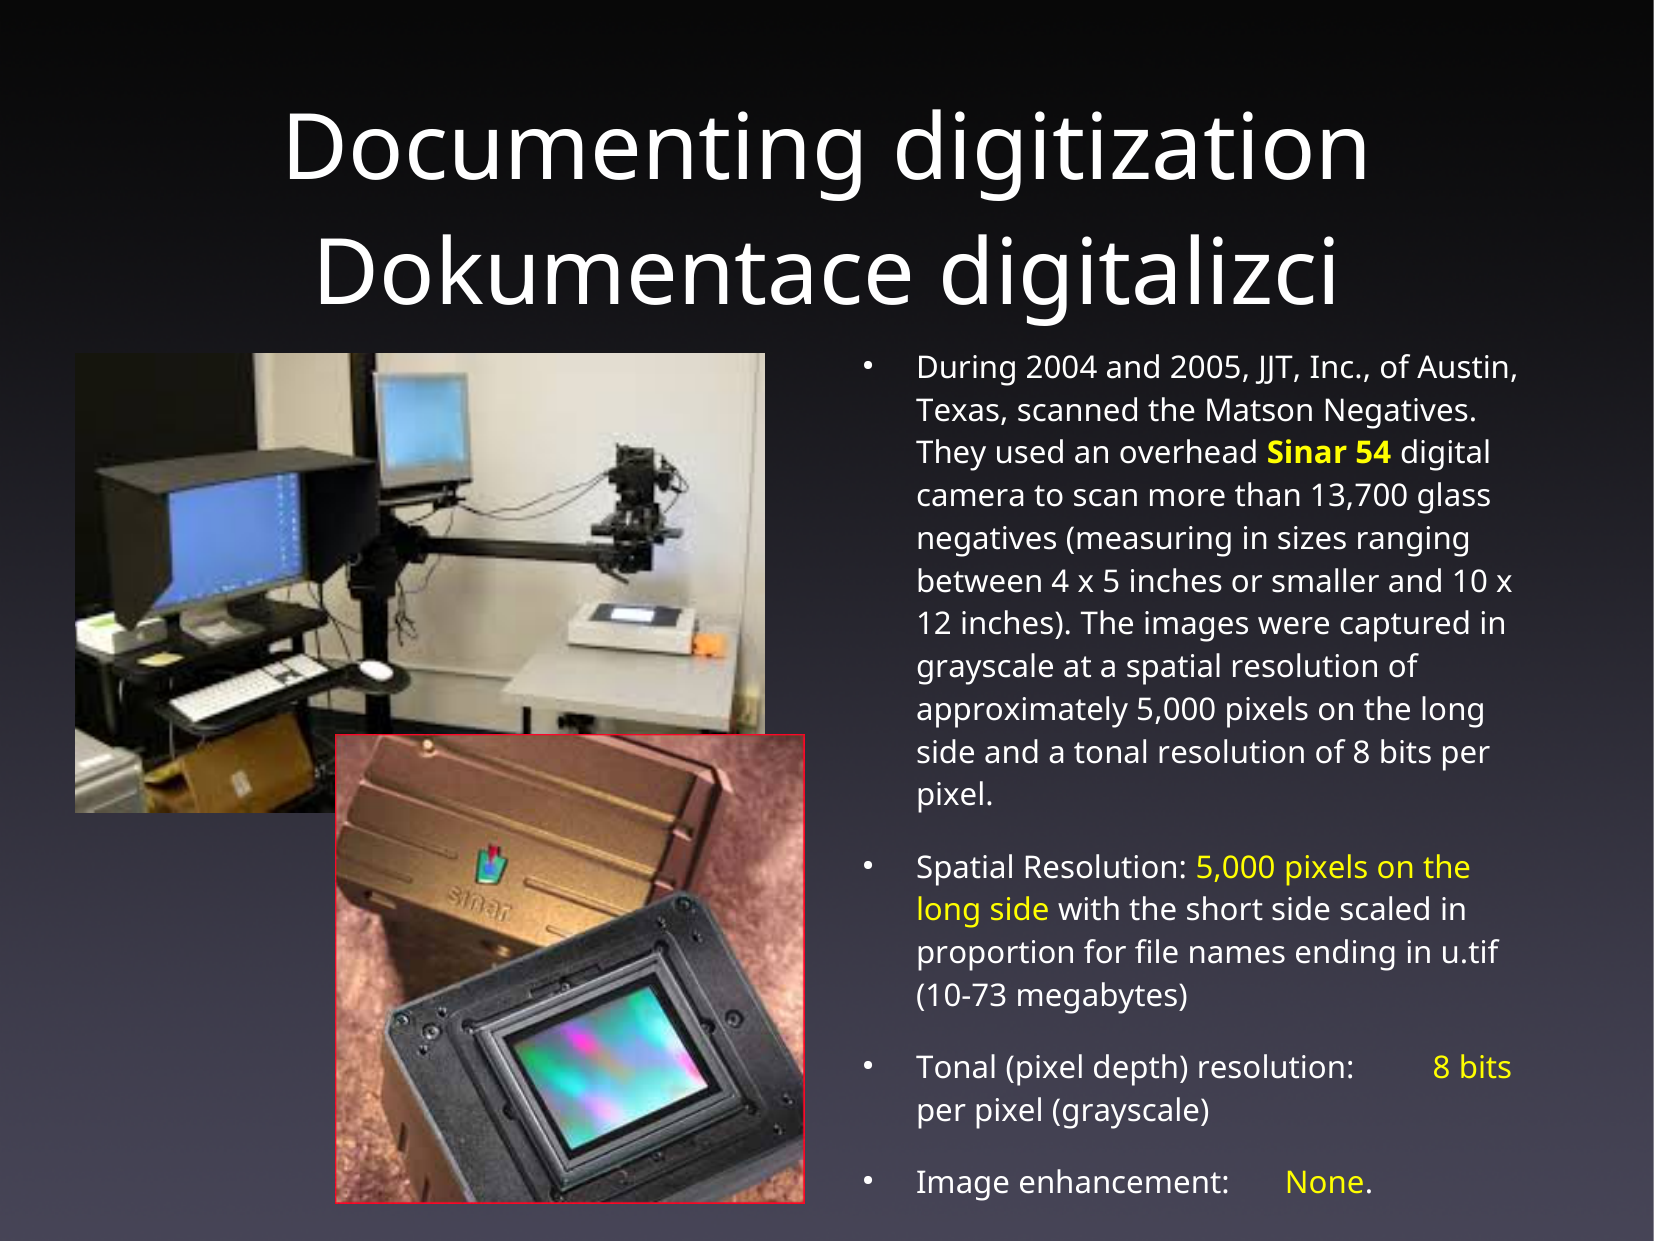

# Documenting digitization Dokumentace digitalizci
During 2004 and 2005, JJT, Inc., of Austin, Texas, scanned the Matson Negatives. They used an overhead Sinar 54 digital camera to scan more than 13,700 glass negatives (measuring in sizes ranging between 4 x 5 inches or smaller and 10 x 12 inches). The images were captured in grayscale at a spatial resolution of approximately 5,000 pixels on the long side and a tonal resolution of 8 bits per pixel.
Spatial Resolution: 5,000 pixels on the long side with the short side scaled in proportion for file names ending in u.tif (10-73 megabytes)
Tonal (pixel depth) resolution: 	8 bits per pixel (grayscale)
Image enhancement: 	None.
File format: TIFF